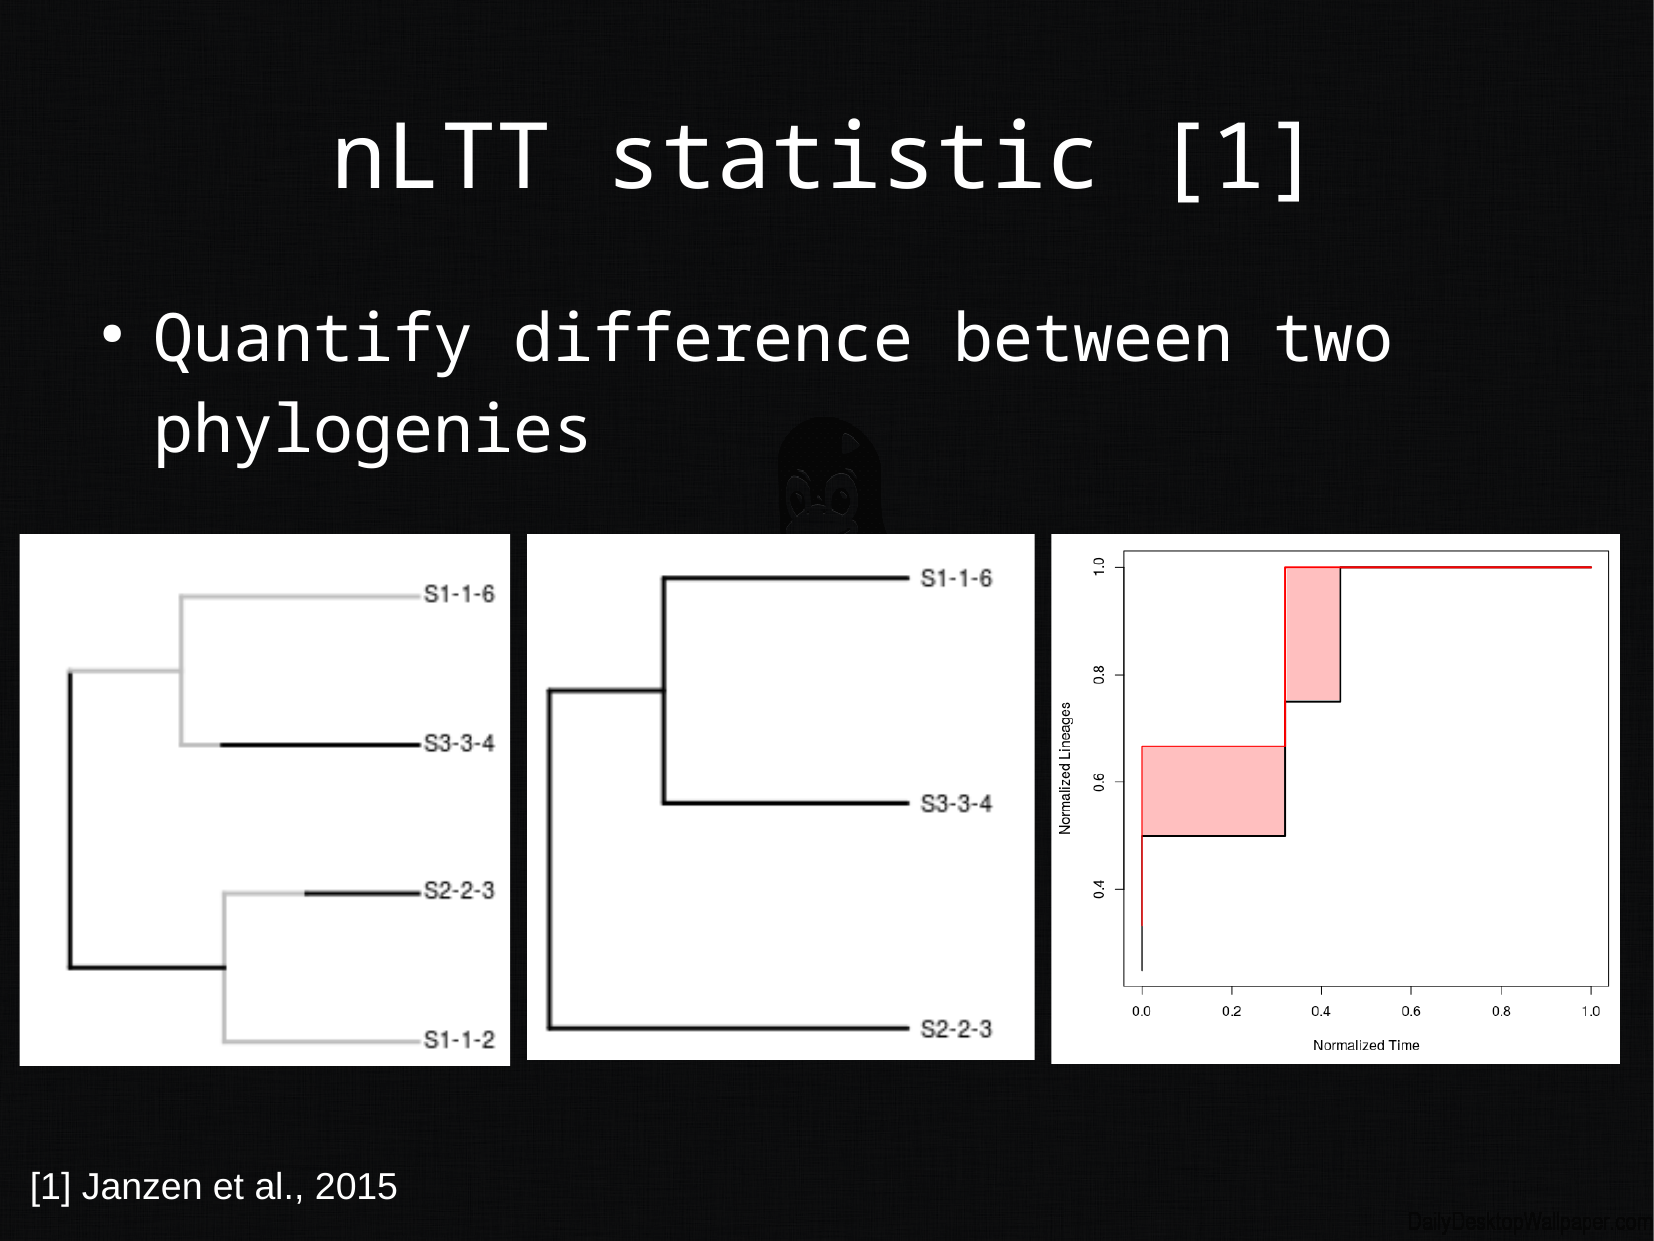

# nLTT statistic [1]
Quantify difference between two phylogenies
[1] Janzen et al., 2015